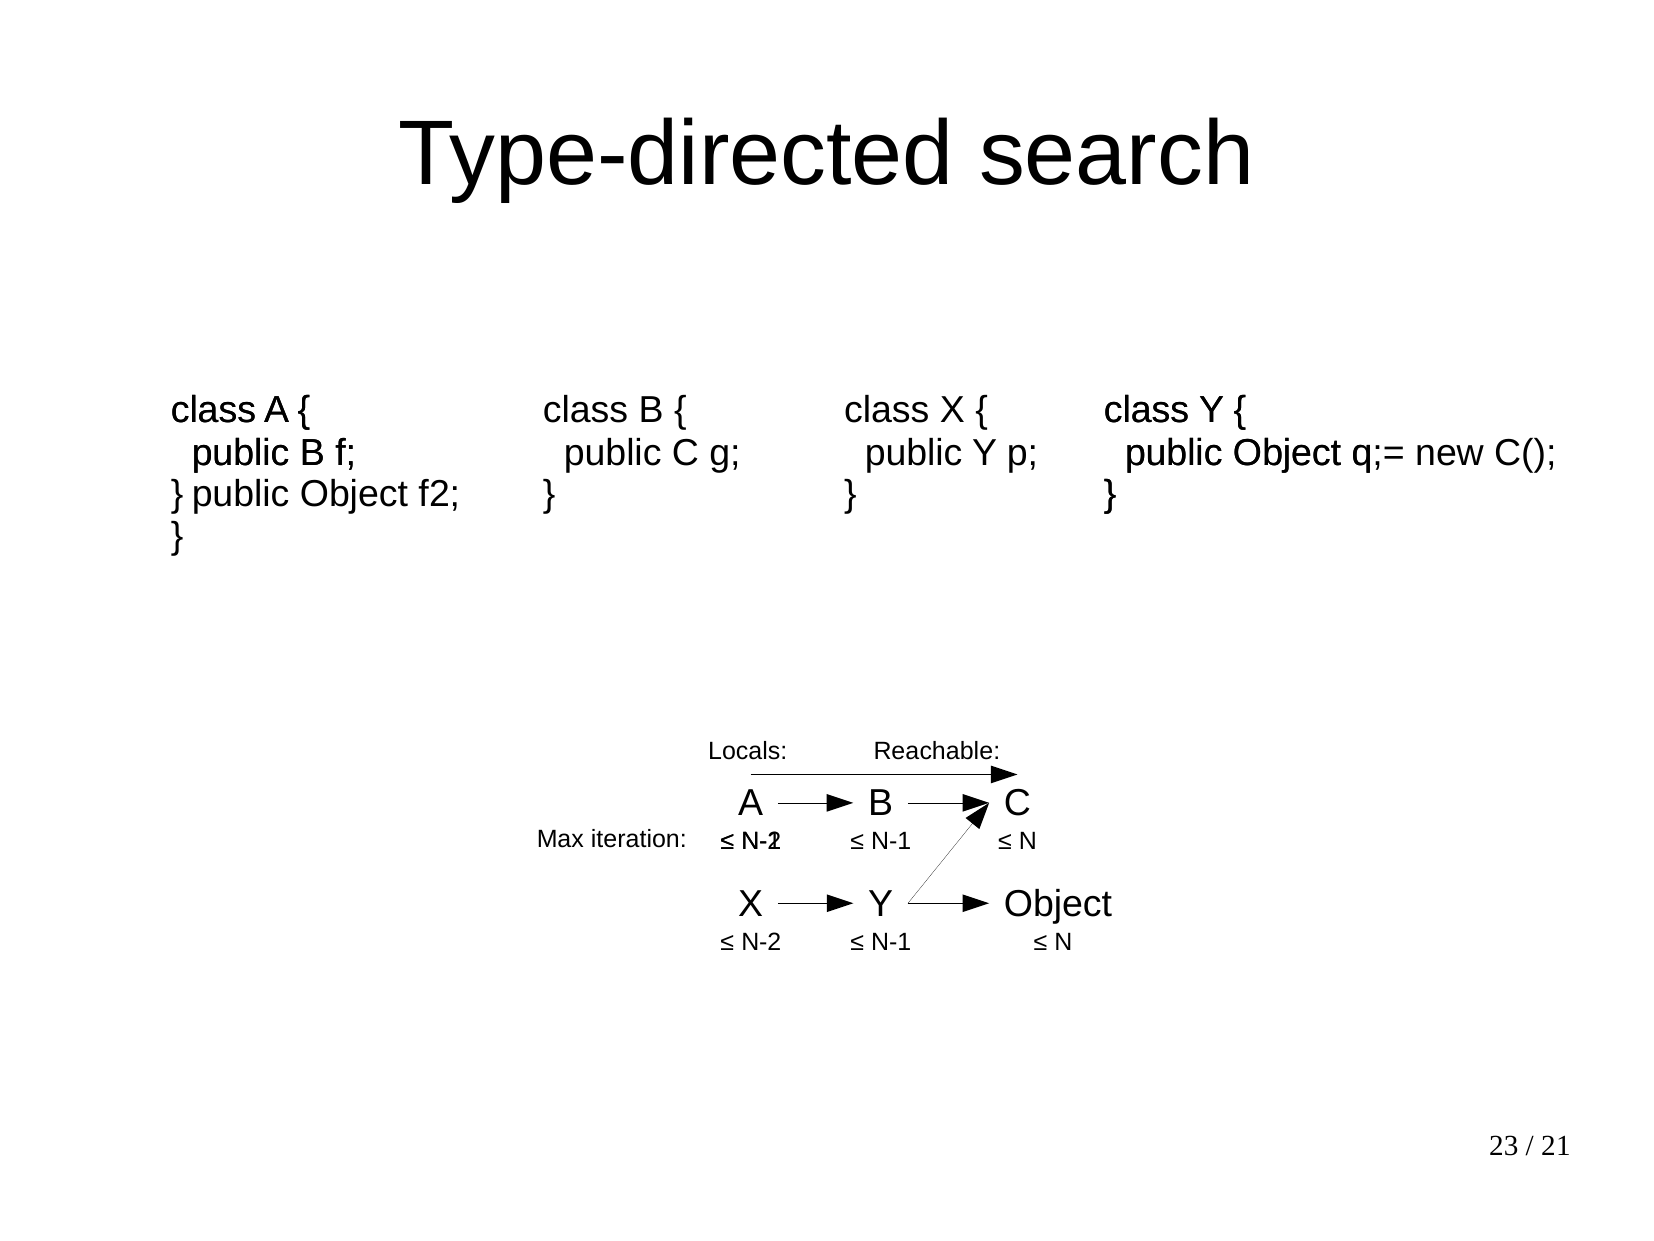

# Type-directed search
class A {
 public B f;
}
class A {
 public B f;
 public Object f2;
}
class B {
 public C g;
}
class X {
 public Y p;
}
class Y {
 public Object q;
}
class Y {
 public Object q = new C();
}
Locals:
Reachable:
A
B
C
Max iteration:
≤ N-2
≤ N-1
≤ N
≤ N-1
X
Y
Object
≤ N-1
≤ N
≤ N-2
23